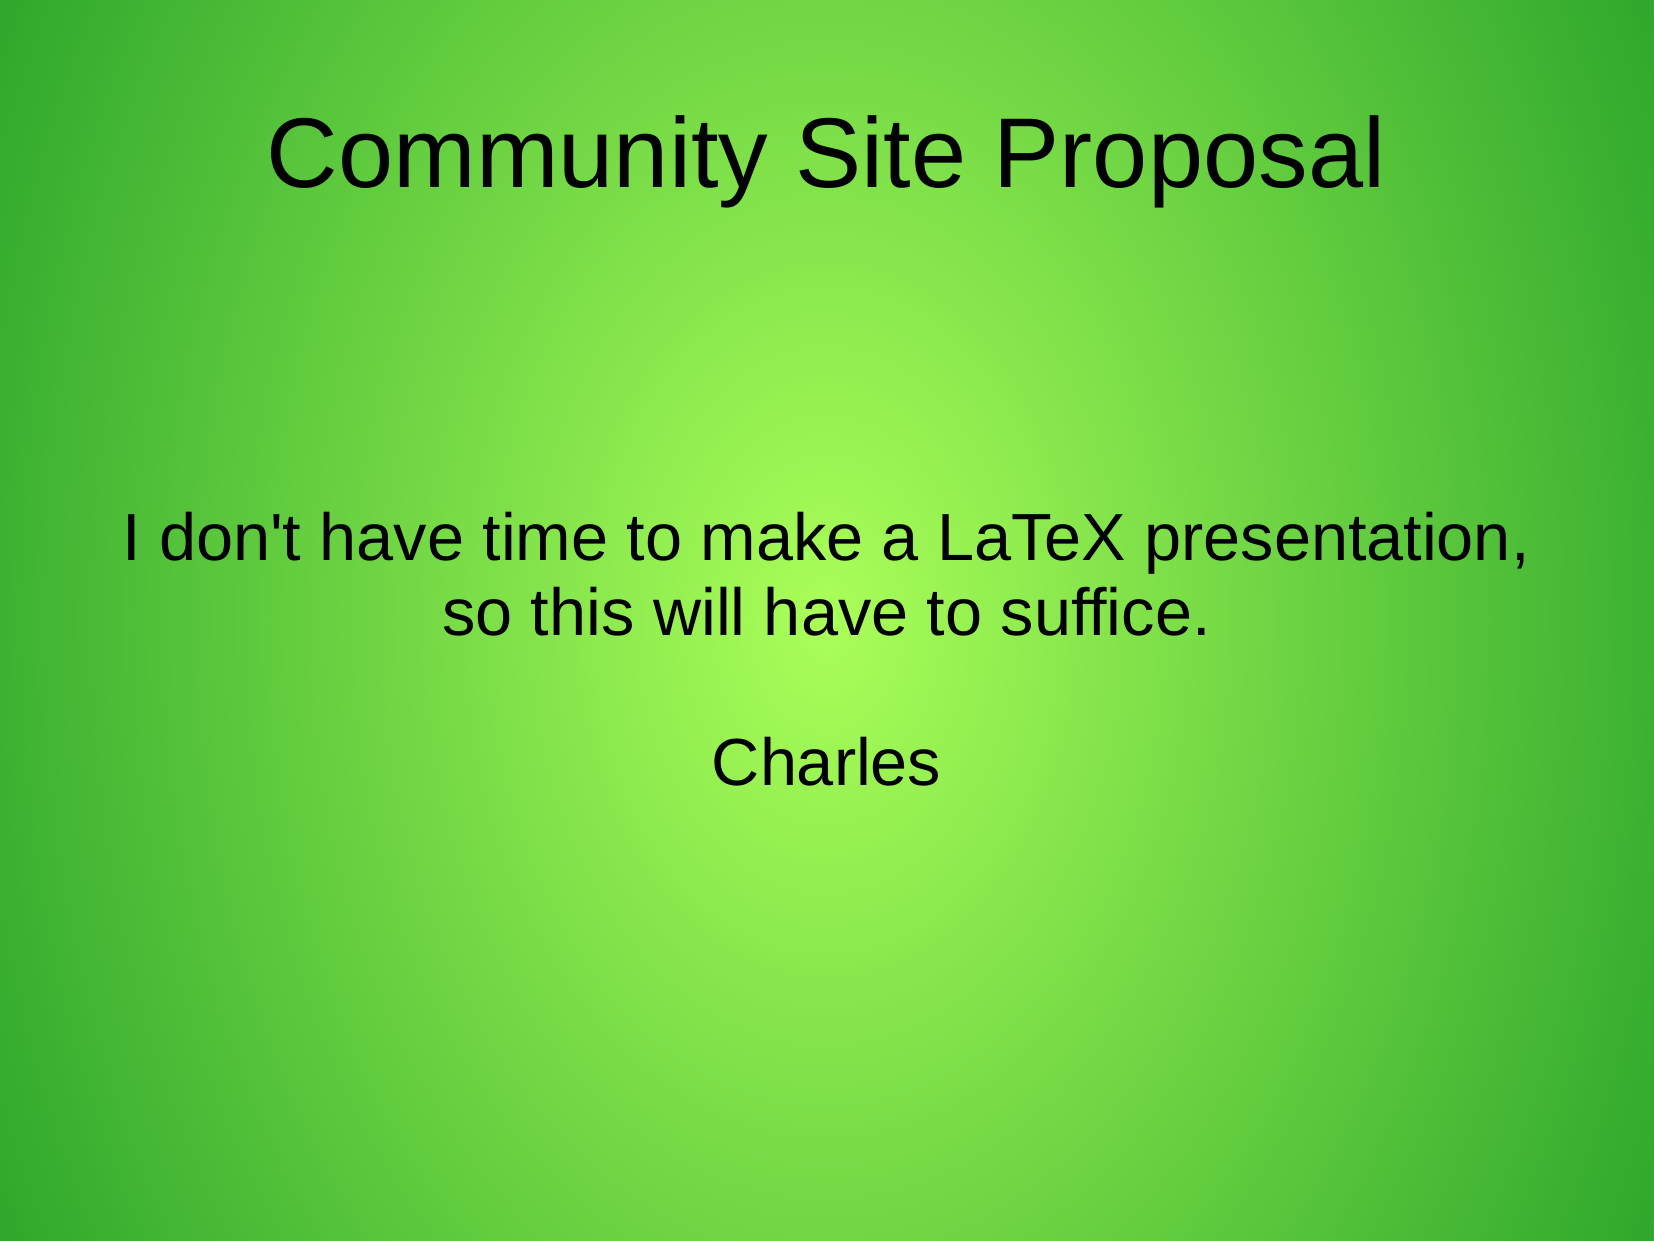

# Community Site Proposal
I don't have time to make a LaTeX presentation, so this will have to suffice.
Charles